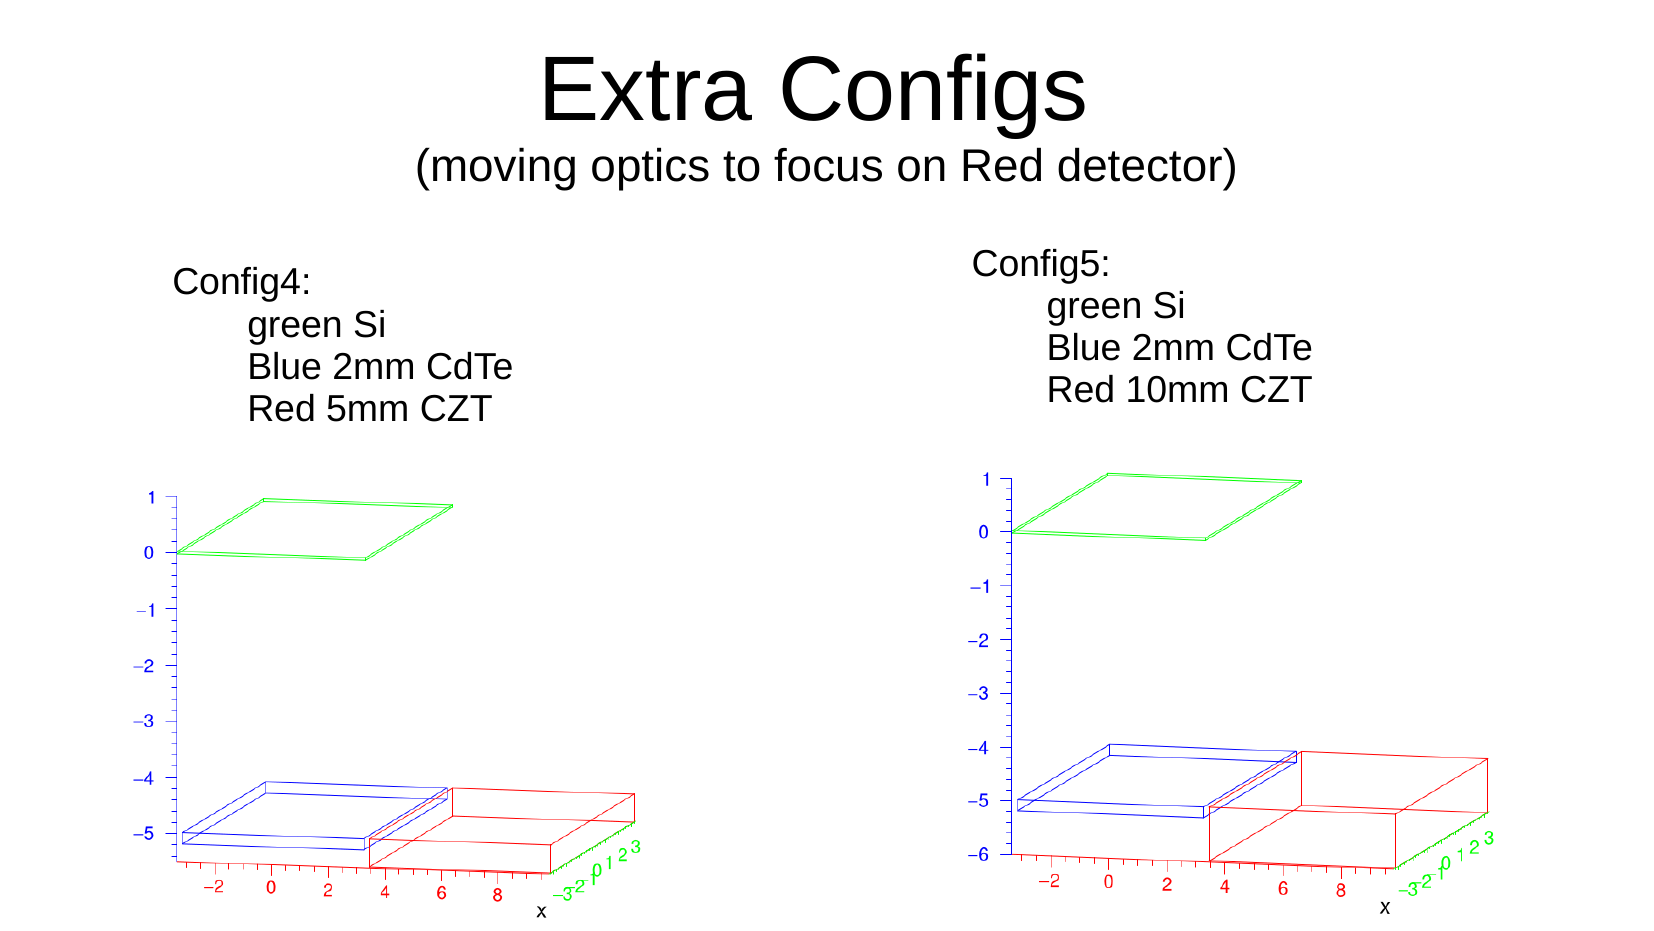

# Extra Configs (moving optics to focus on Red detector)
Config5:
	green Si
	Blue 2mm CdTe
	Red 10mm CZT
Config4:
	green Si
	Blue 2mm CdTe
	Red 5mm CZT